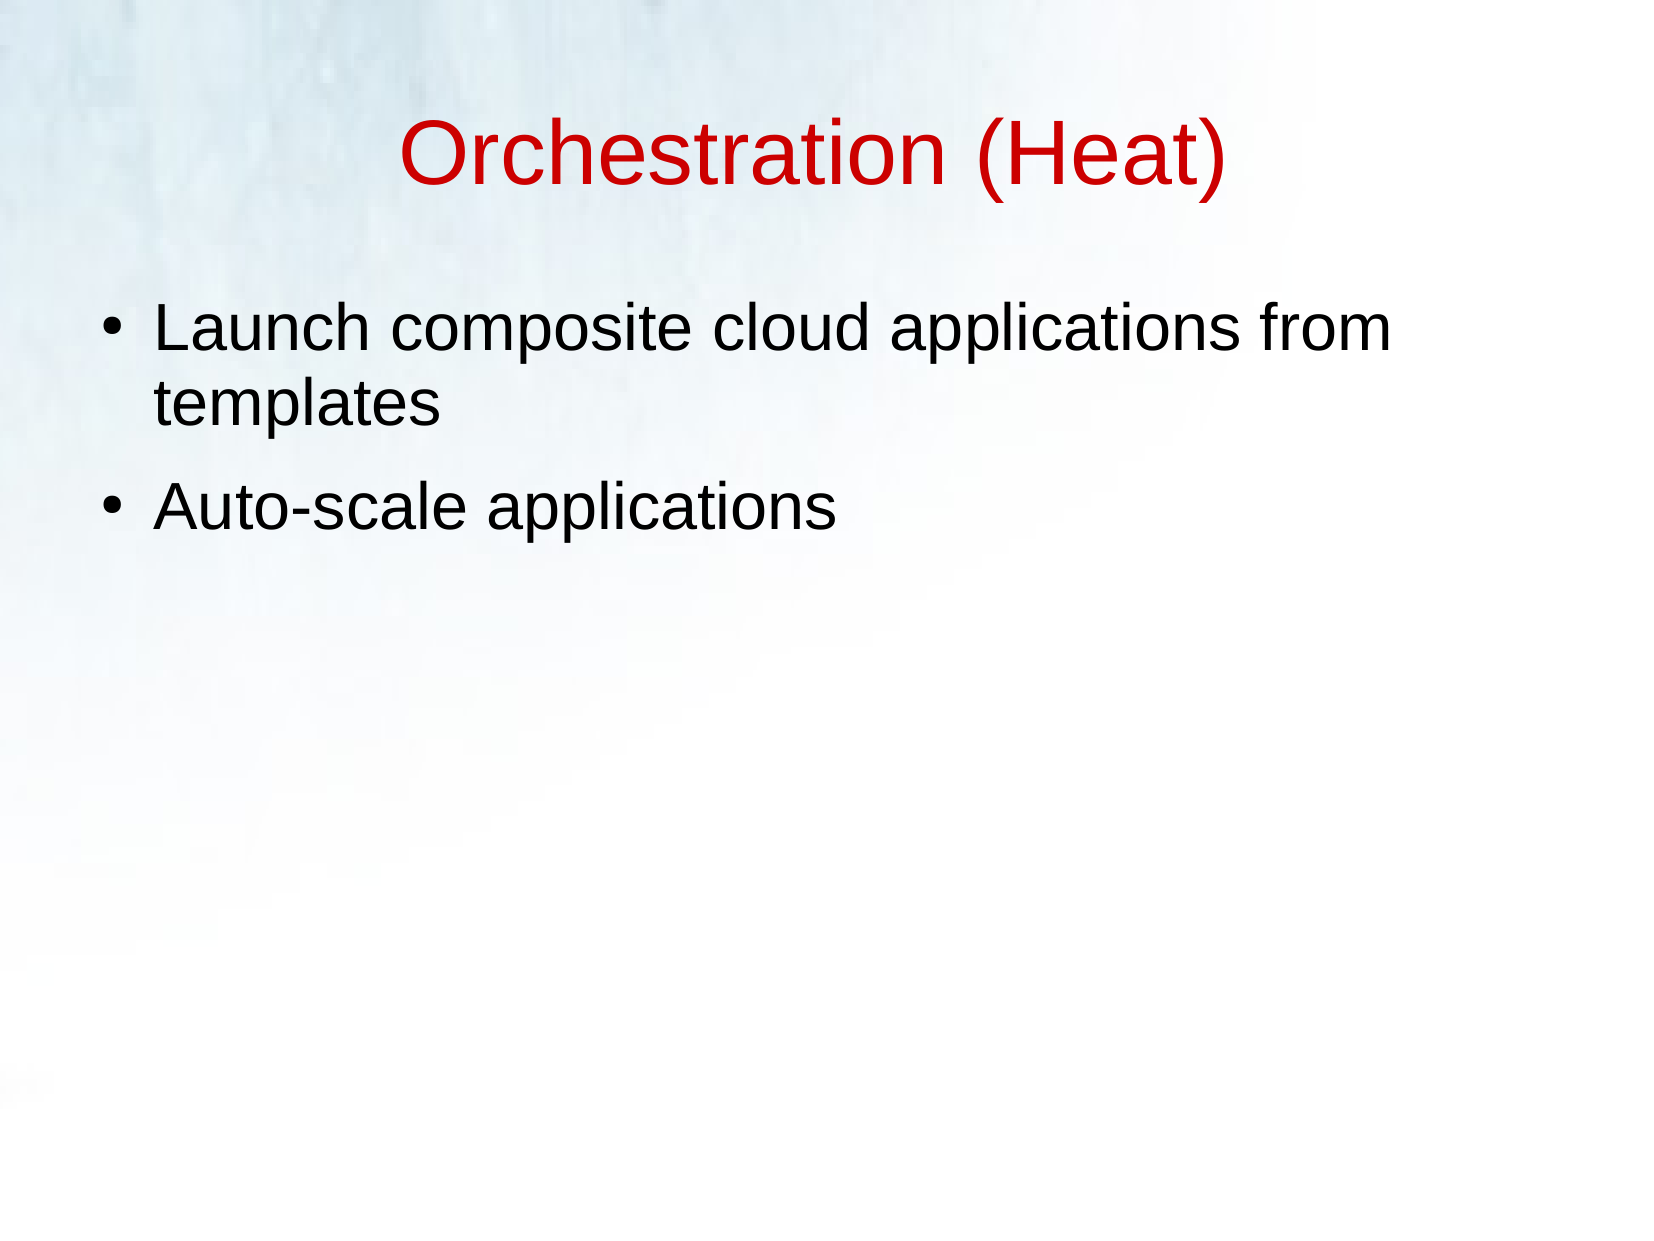

# Orchestration (Heat)
Launch composite cloud applications from templates
Auto-scale applications